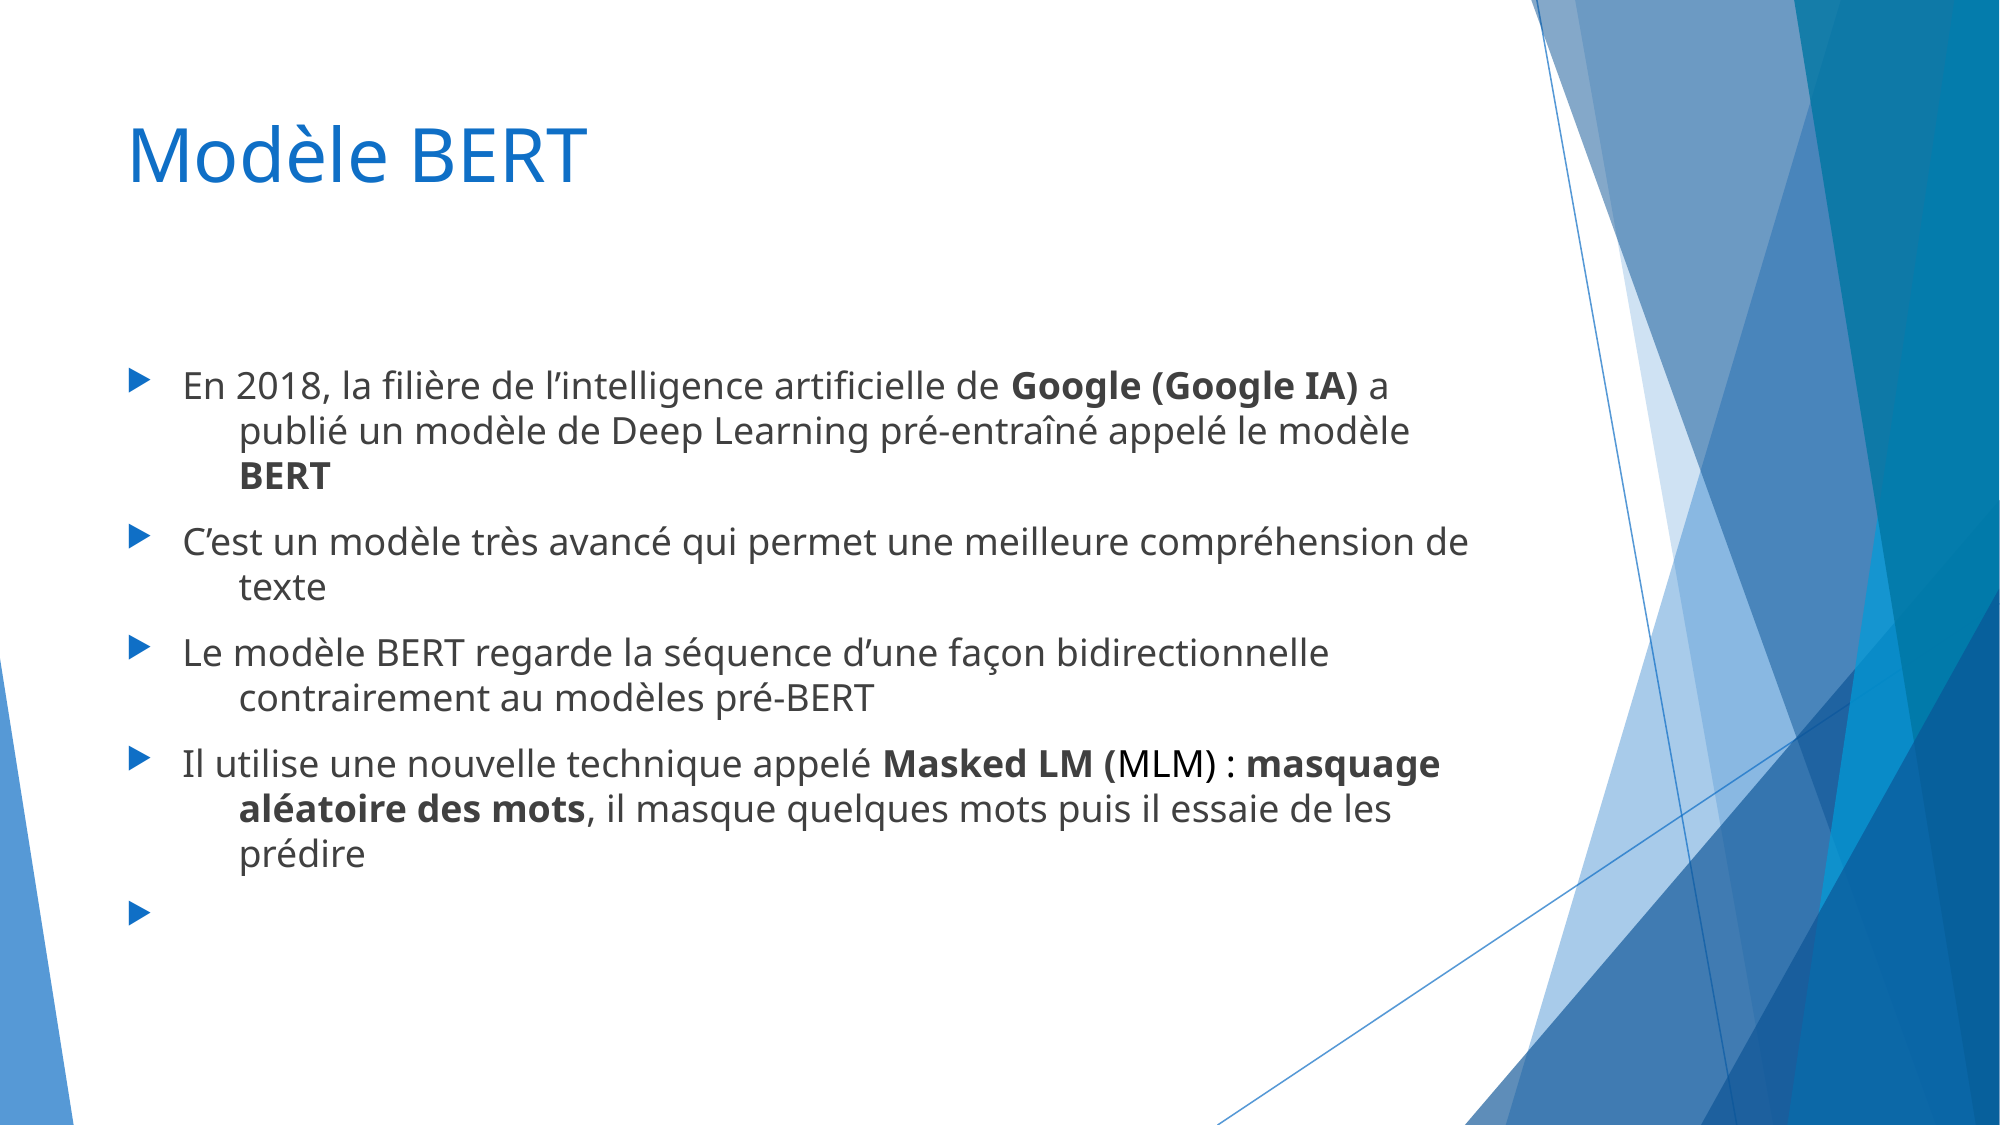

# Modèle BERT
En 2018, la filière de l’intelligence artificielle de Google (Google IA) a publié un modèle de Deep Learning pré-entraîné appelé le modèle BERT
C’est un modèle très avancé qui permet une meilleure compréhension de texte
Le modèle BERT regarde la séquence d’une façon bidirectionnelle contrairement au modèles pré-BERT
Il utilise une nouvelle technique appelé Masked LM (MLM) : masquage aléatoire des mots, il masque quelques mots puis il essaie de les prédire